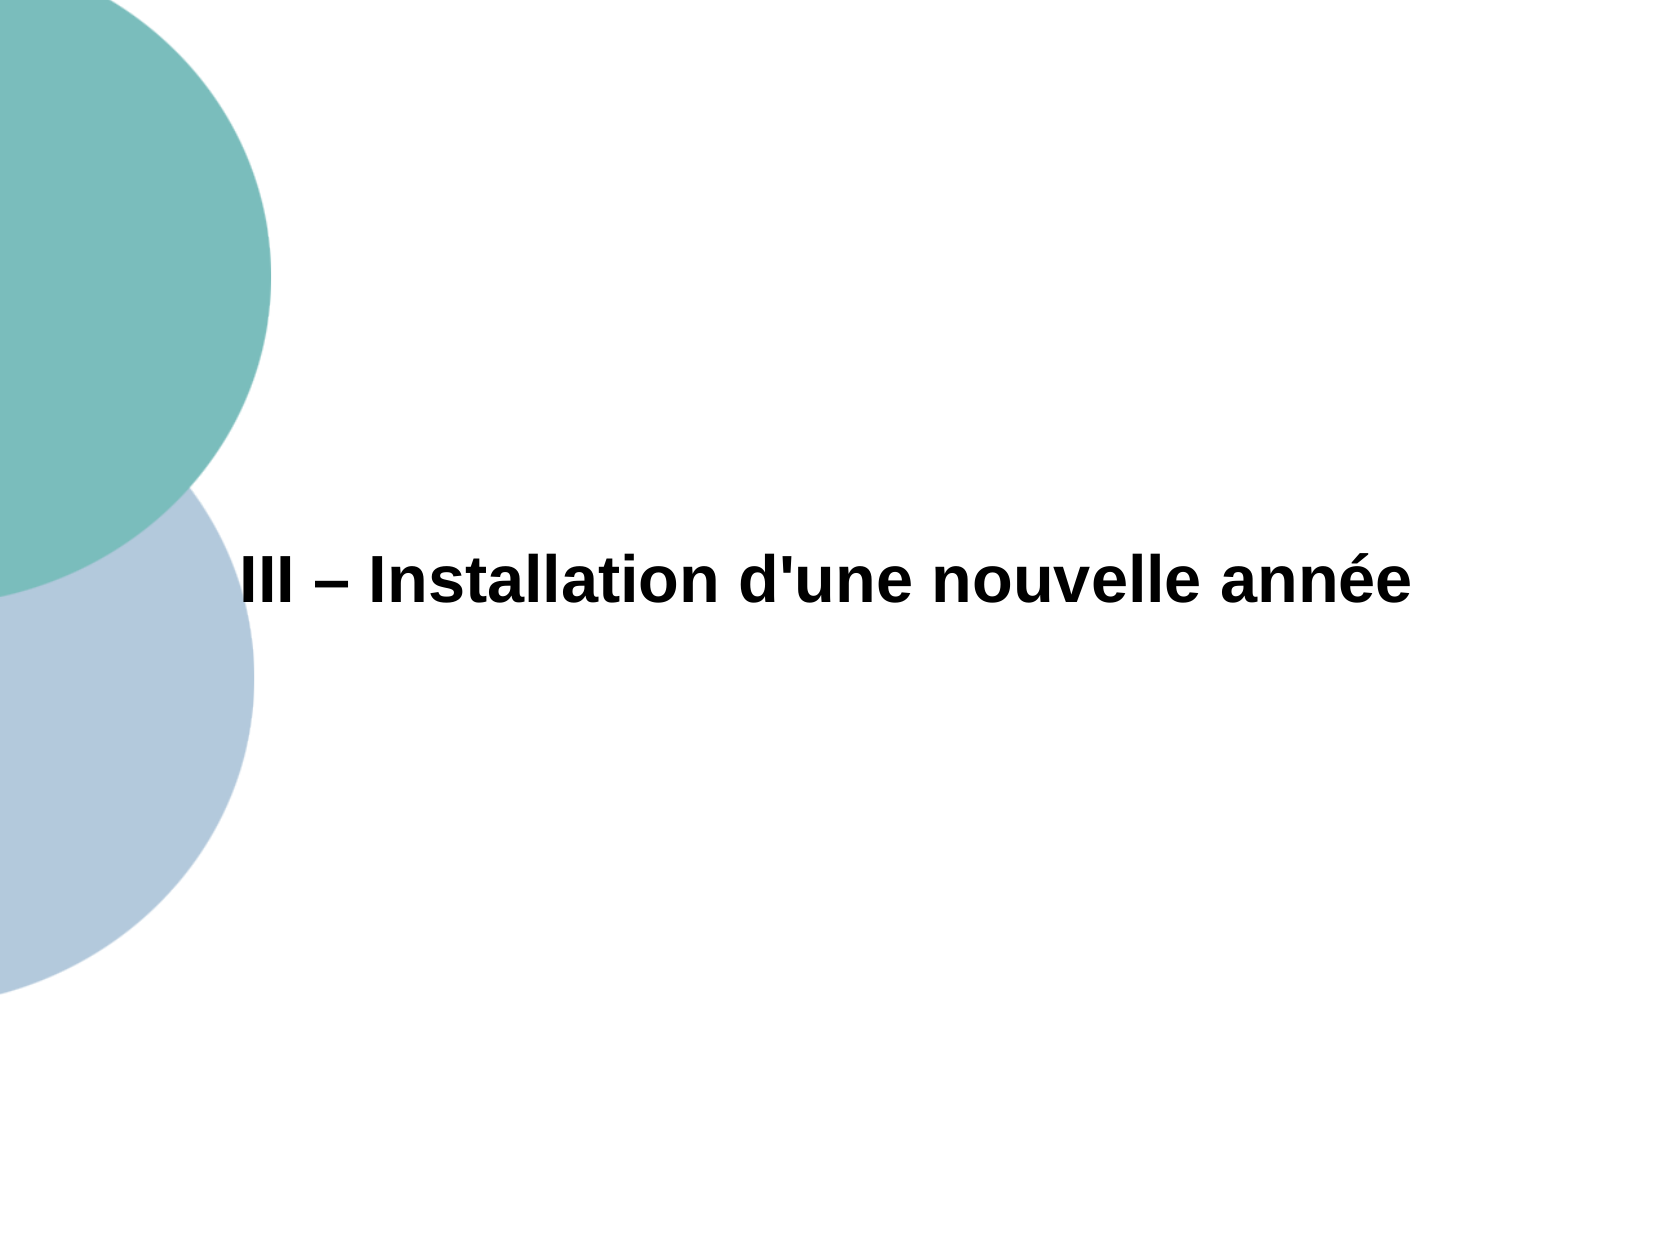

# III – Installation d'une nouvelle année